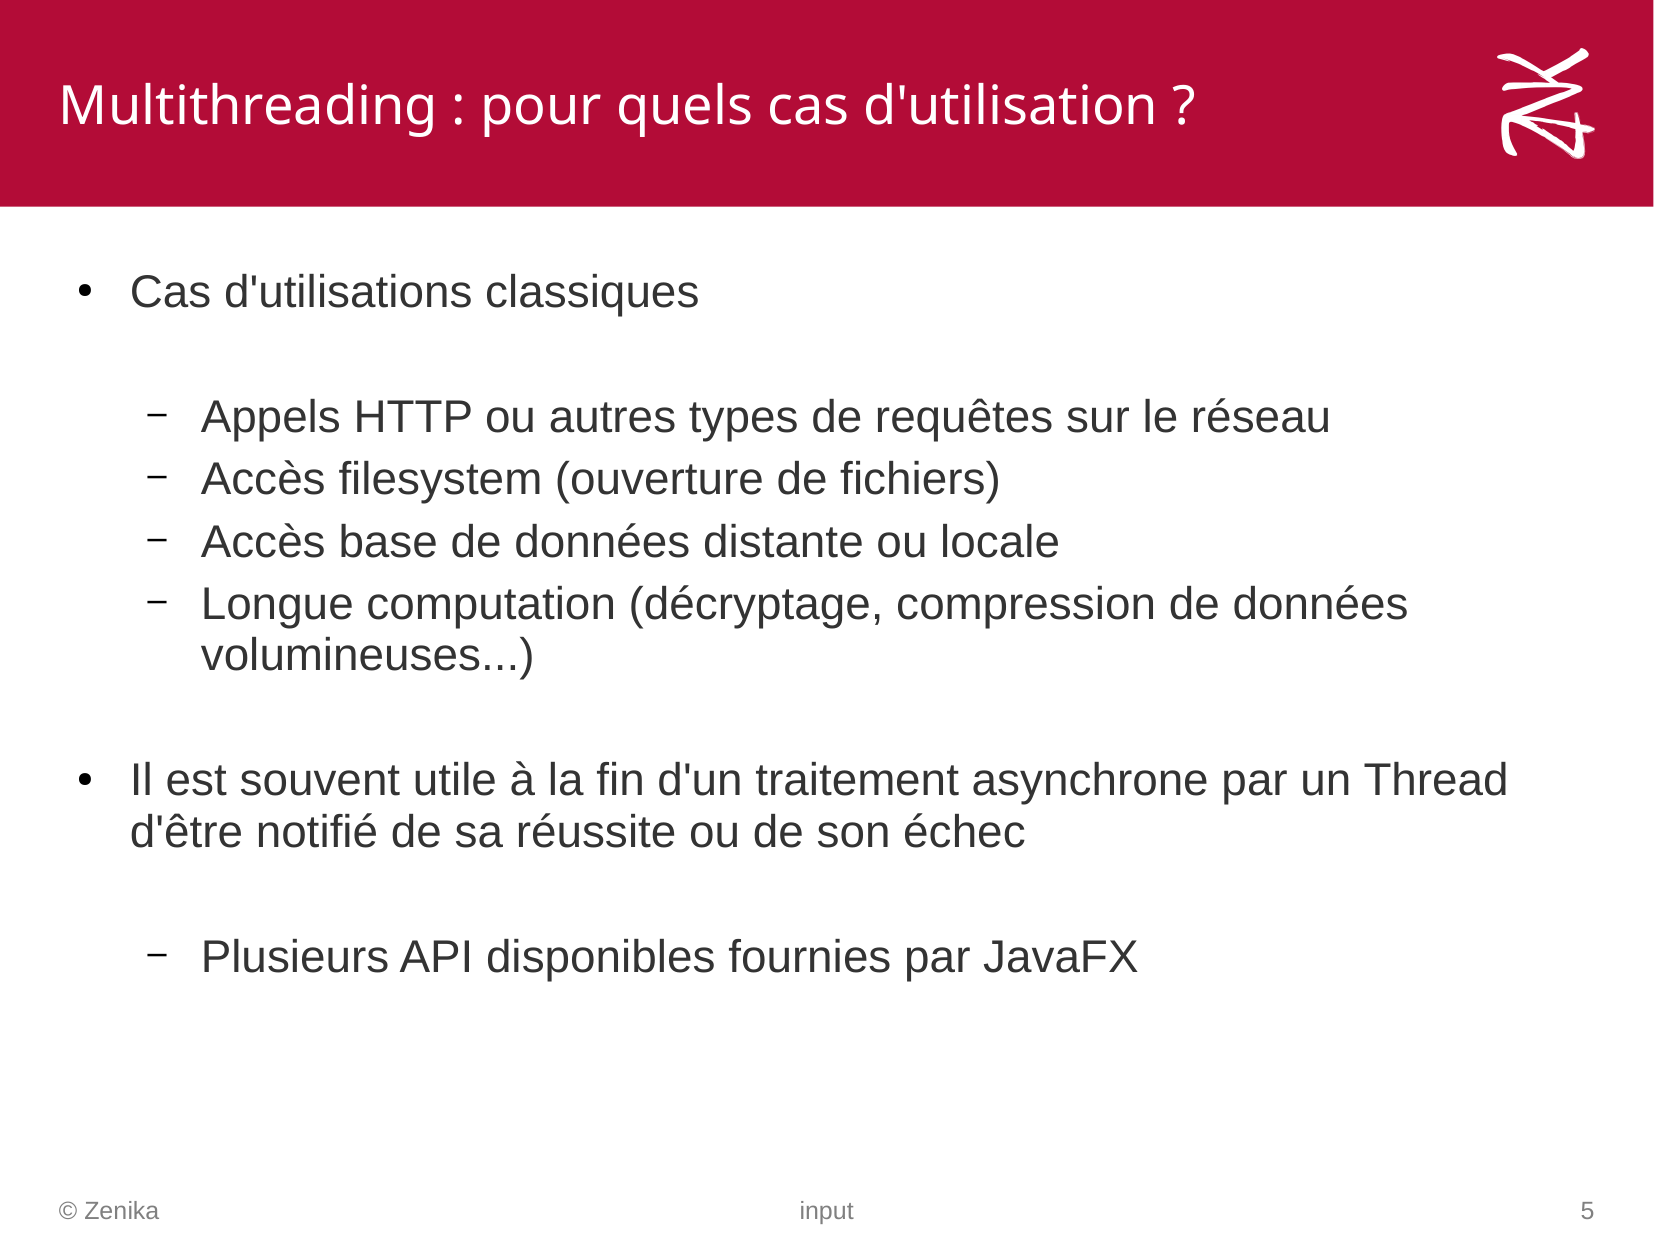

# Multithreading : pour quels cas d'utilisation ?
Cas d'utilisations classiques
Appels HTTP ou autres types de requêtes sur le réseau
Accès filesystem (ouverture de fichiers)
Accès base de données distante ou locale
Longue computation (décryptage, compression de données volumineuses...)
Il est souvent utile à la fin d'un traitement asynchrone par un Thread d'être notifié de sa réussite ou de son échec
Plusieurs API disponibles fournies par JavaFX